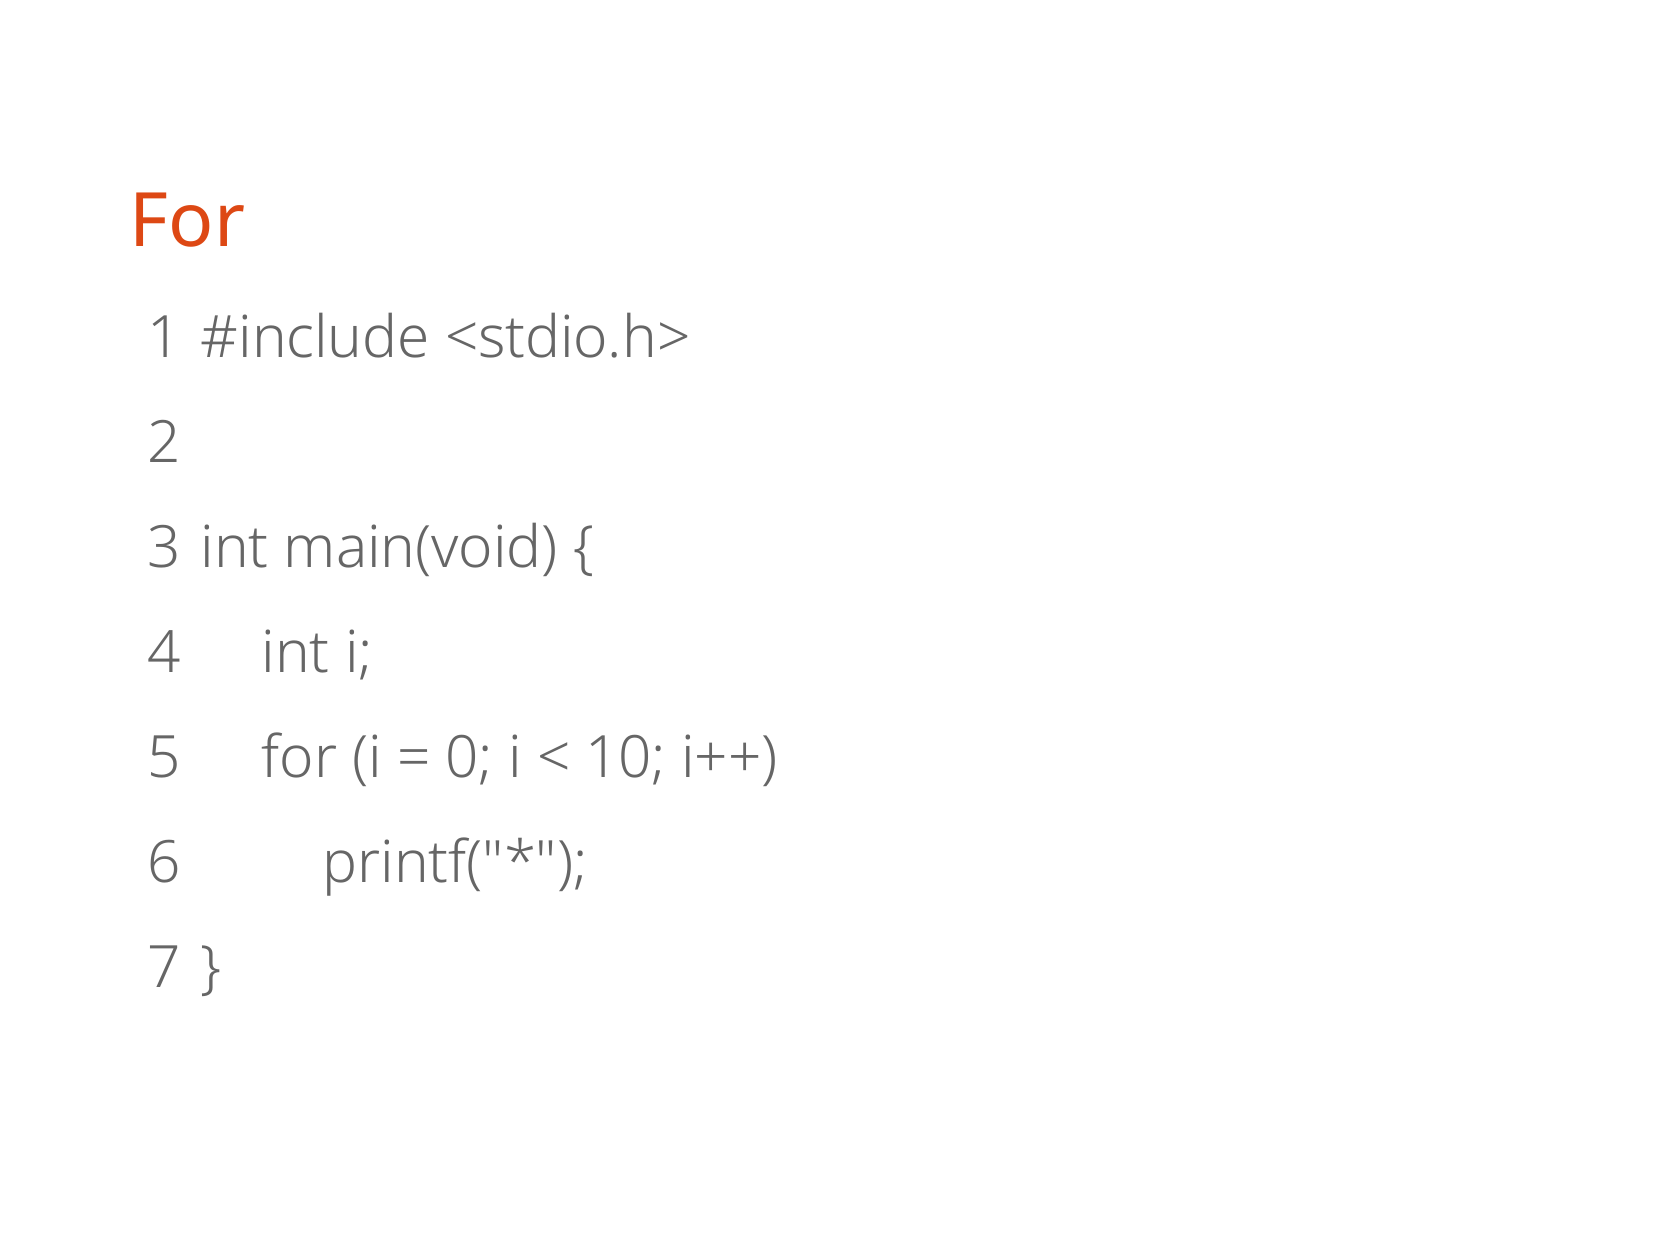

# For
#include <stdio.h>
int main(void) {
 int i;
 for (i = 0; i < 10; i++)
 printf("*");
}